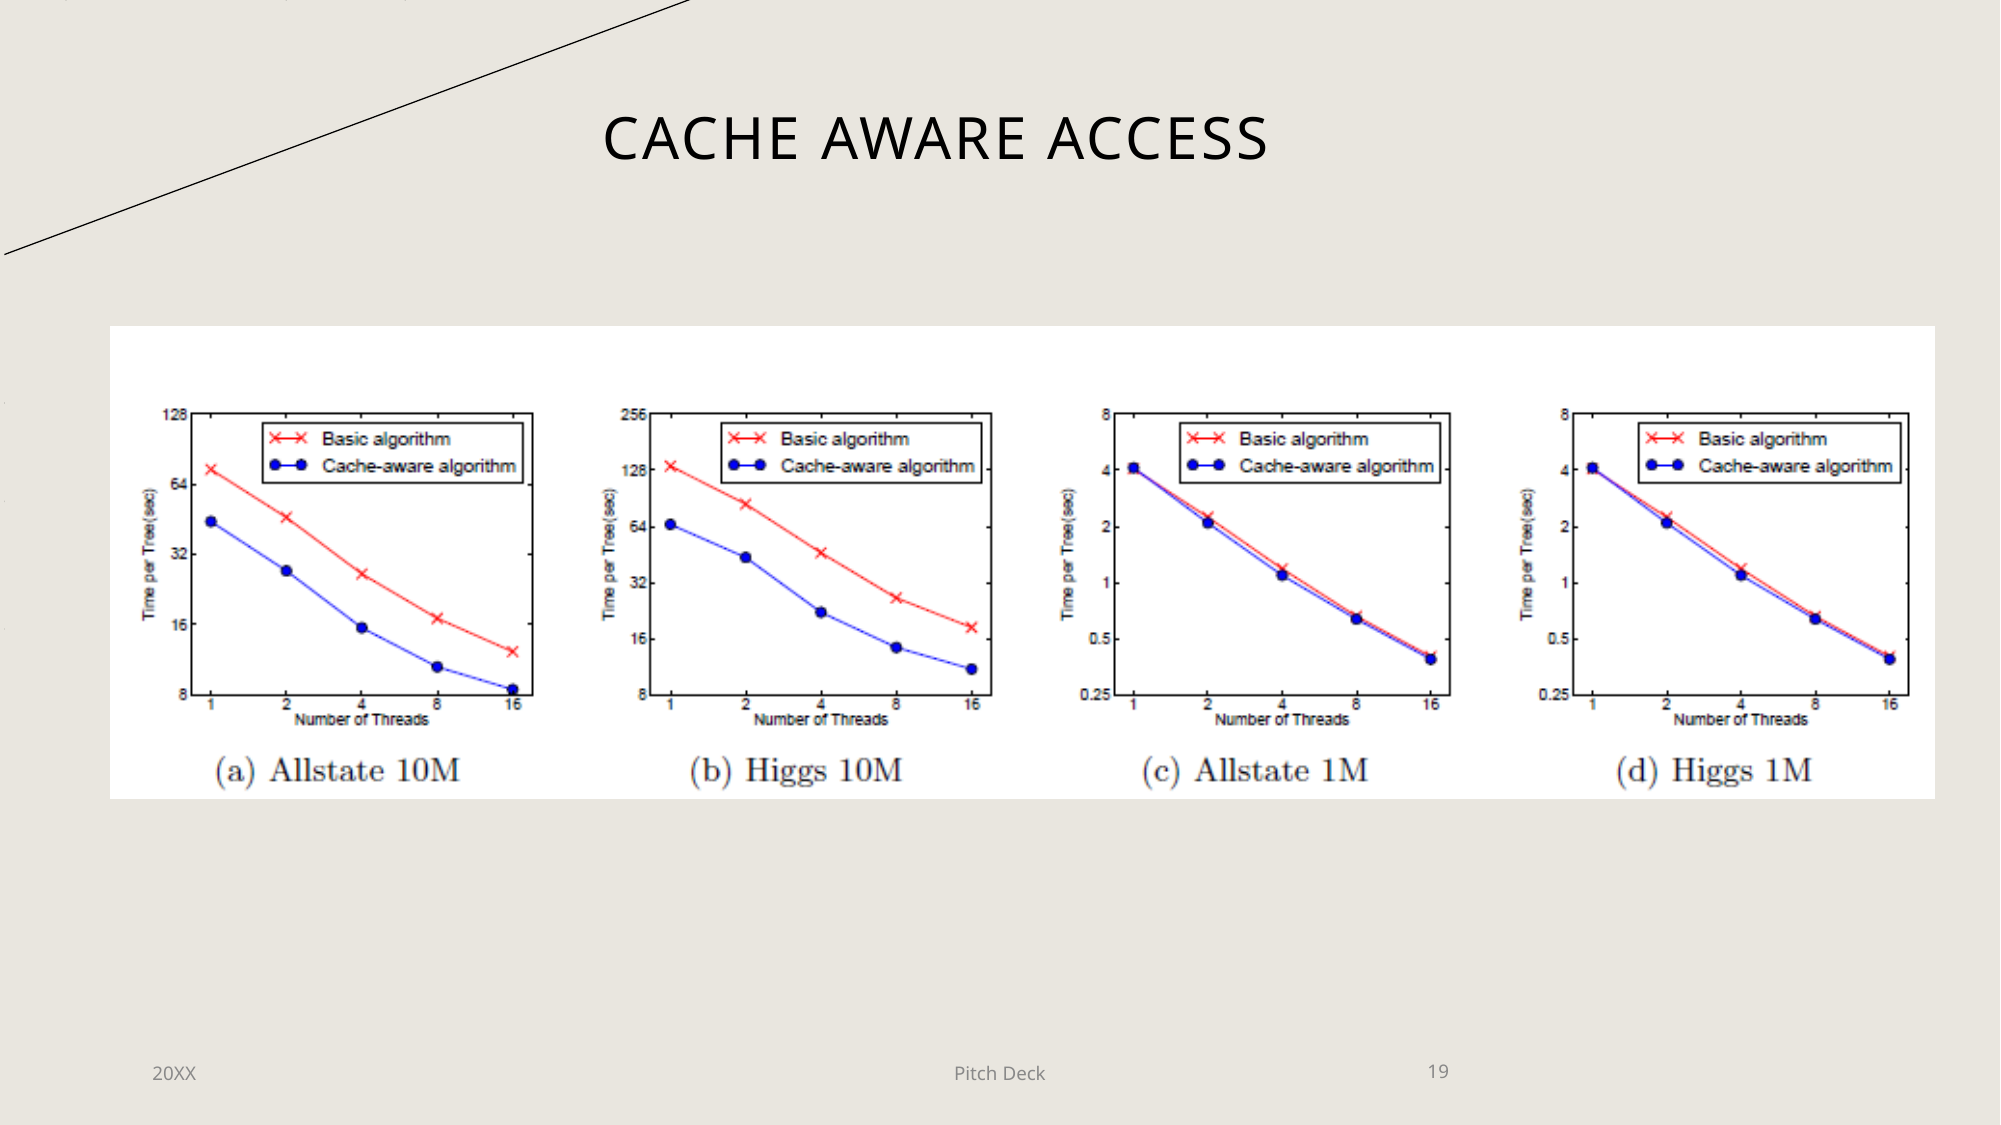

# Cache aware access
20XX
Pitch Deck